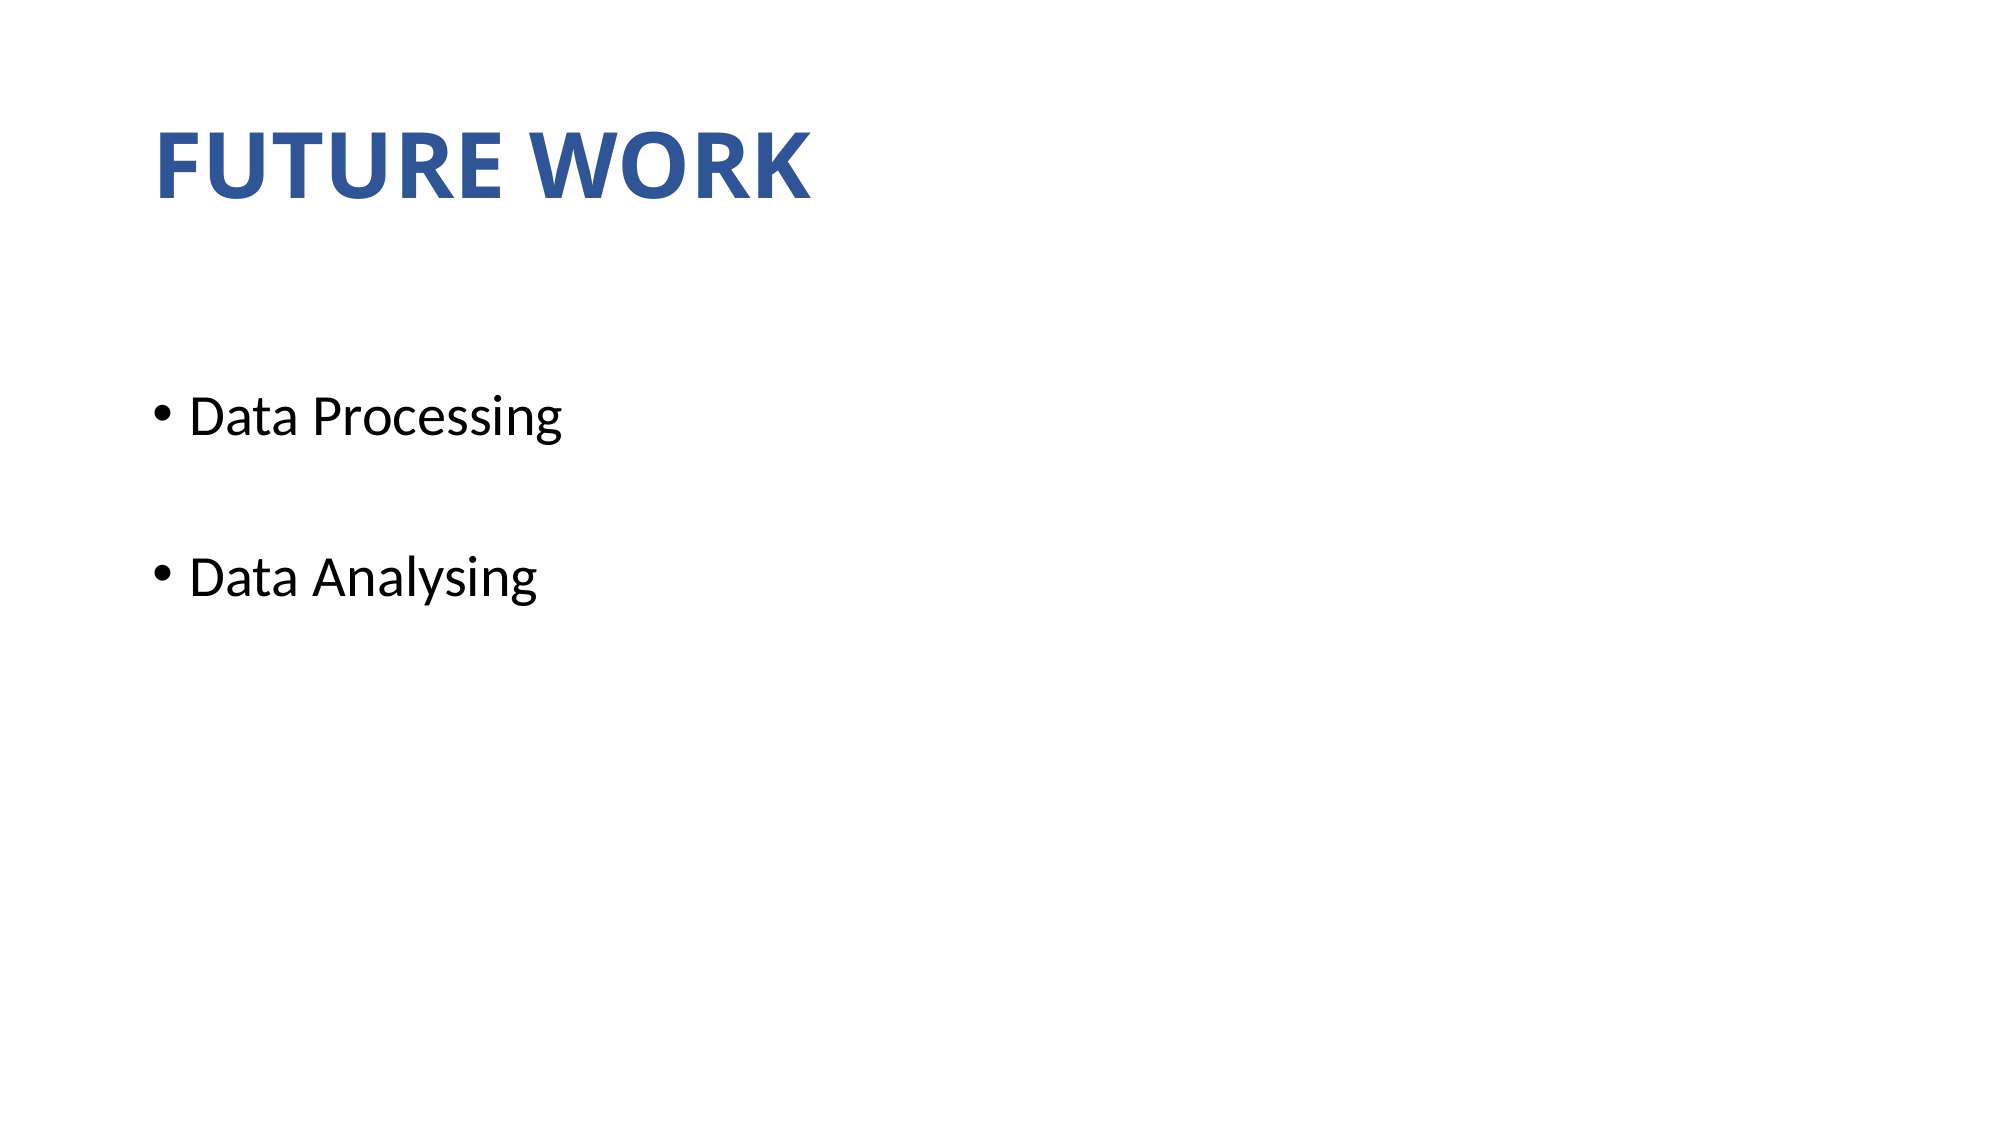

# FUTURE WORK
Data Processing
Data Analysing